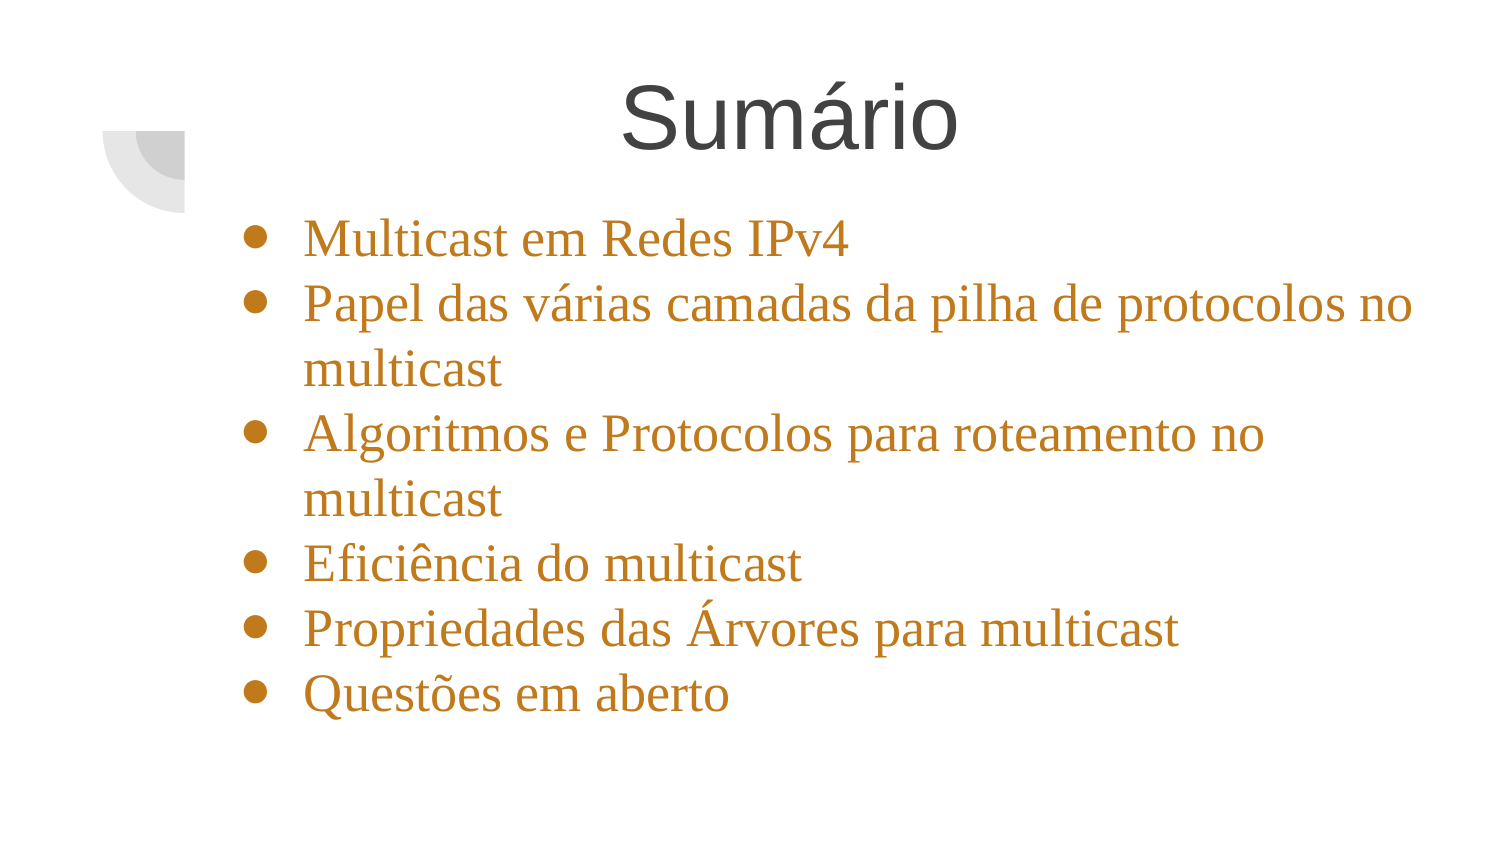

# Sumário
Multicast em Redes IPv4
Papel das várias camadas da pilha de protocolos no multicast
Algoritmos e Protocolos para roteamento no multicast
Eficiência do multicast
Propriedades das Árvores para multicast
Questões em aberto